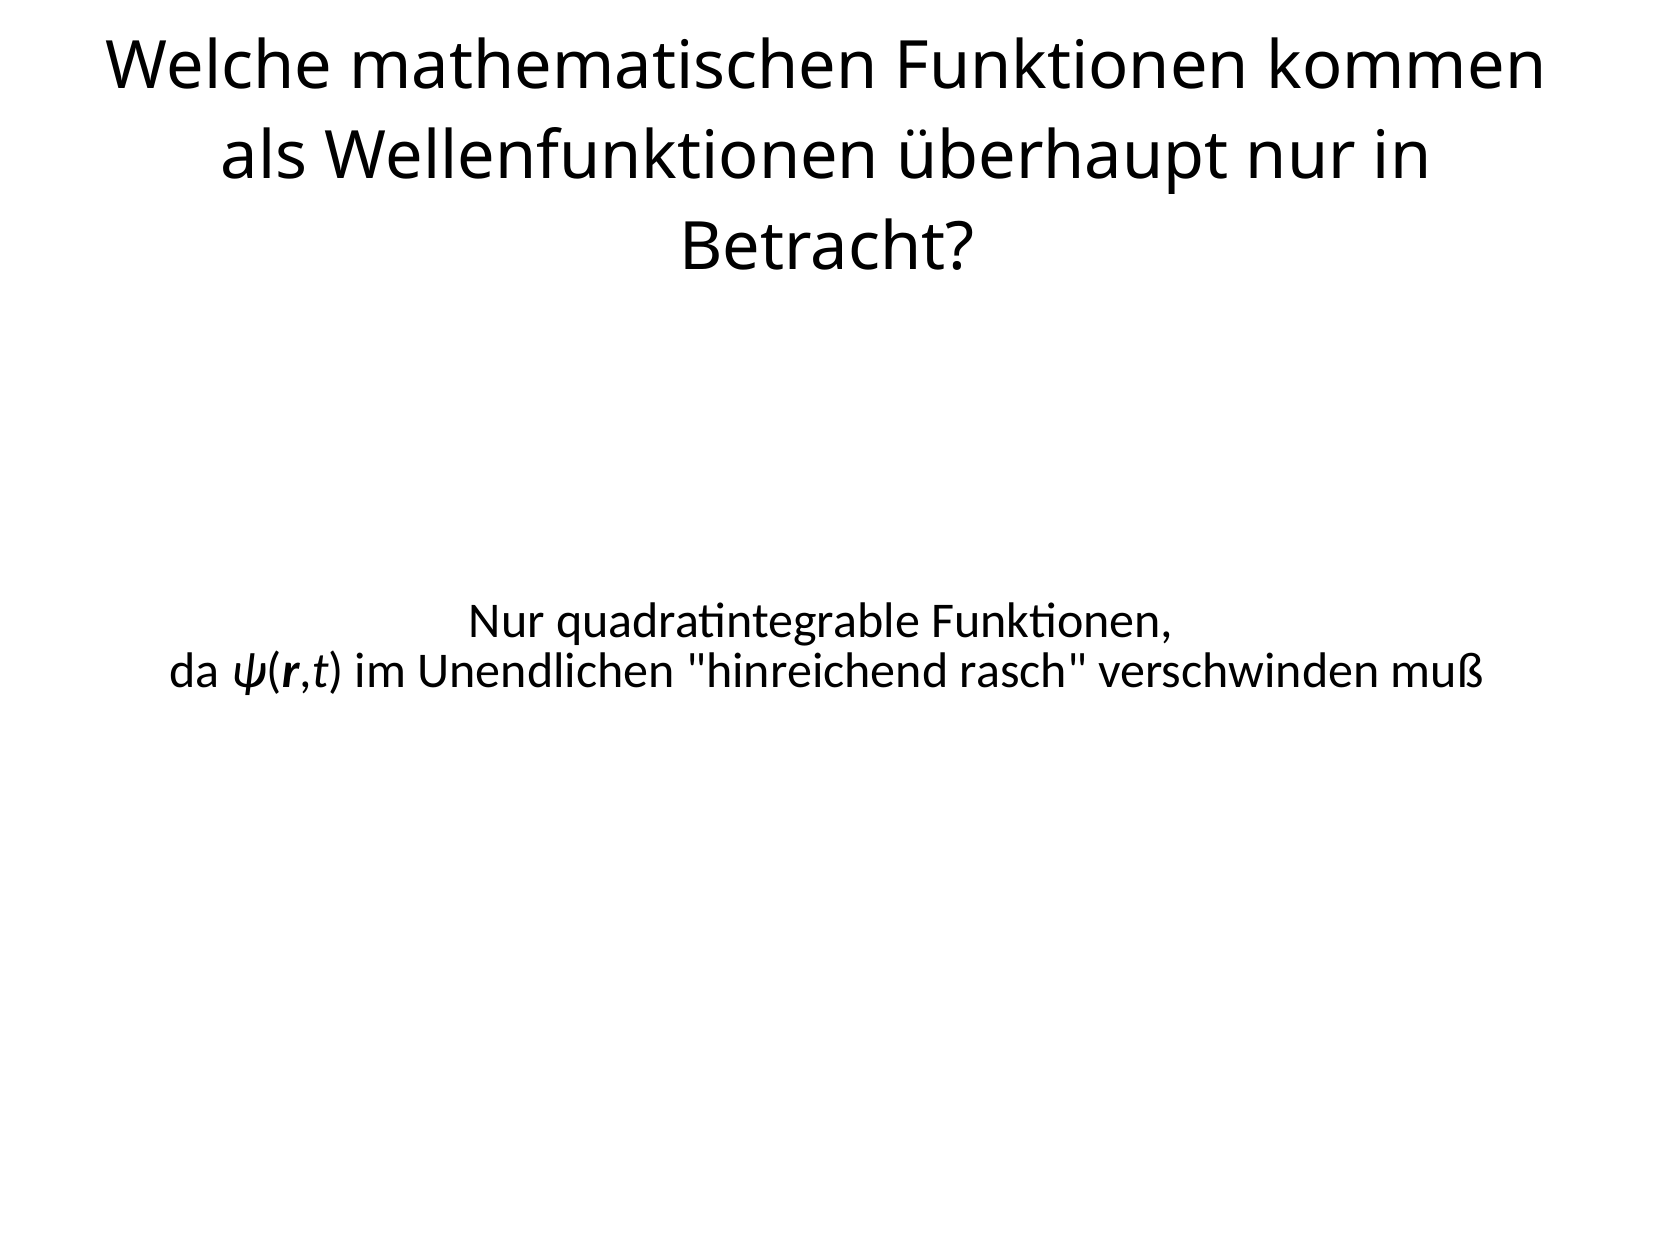

# Welche mathematischen Funktionen kommen als Wellenfunktionen überhaupt nur in Betracht?
Nur quadratintegrable Funktionen,
da ψ(r,t) im Unendlichen "hinreichend rasch" verschwinden muß